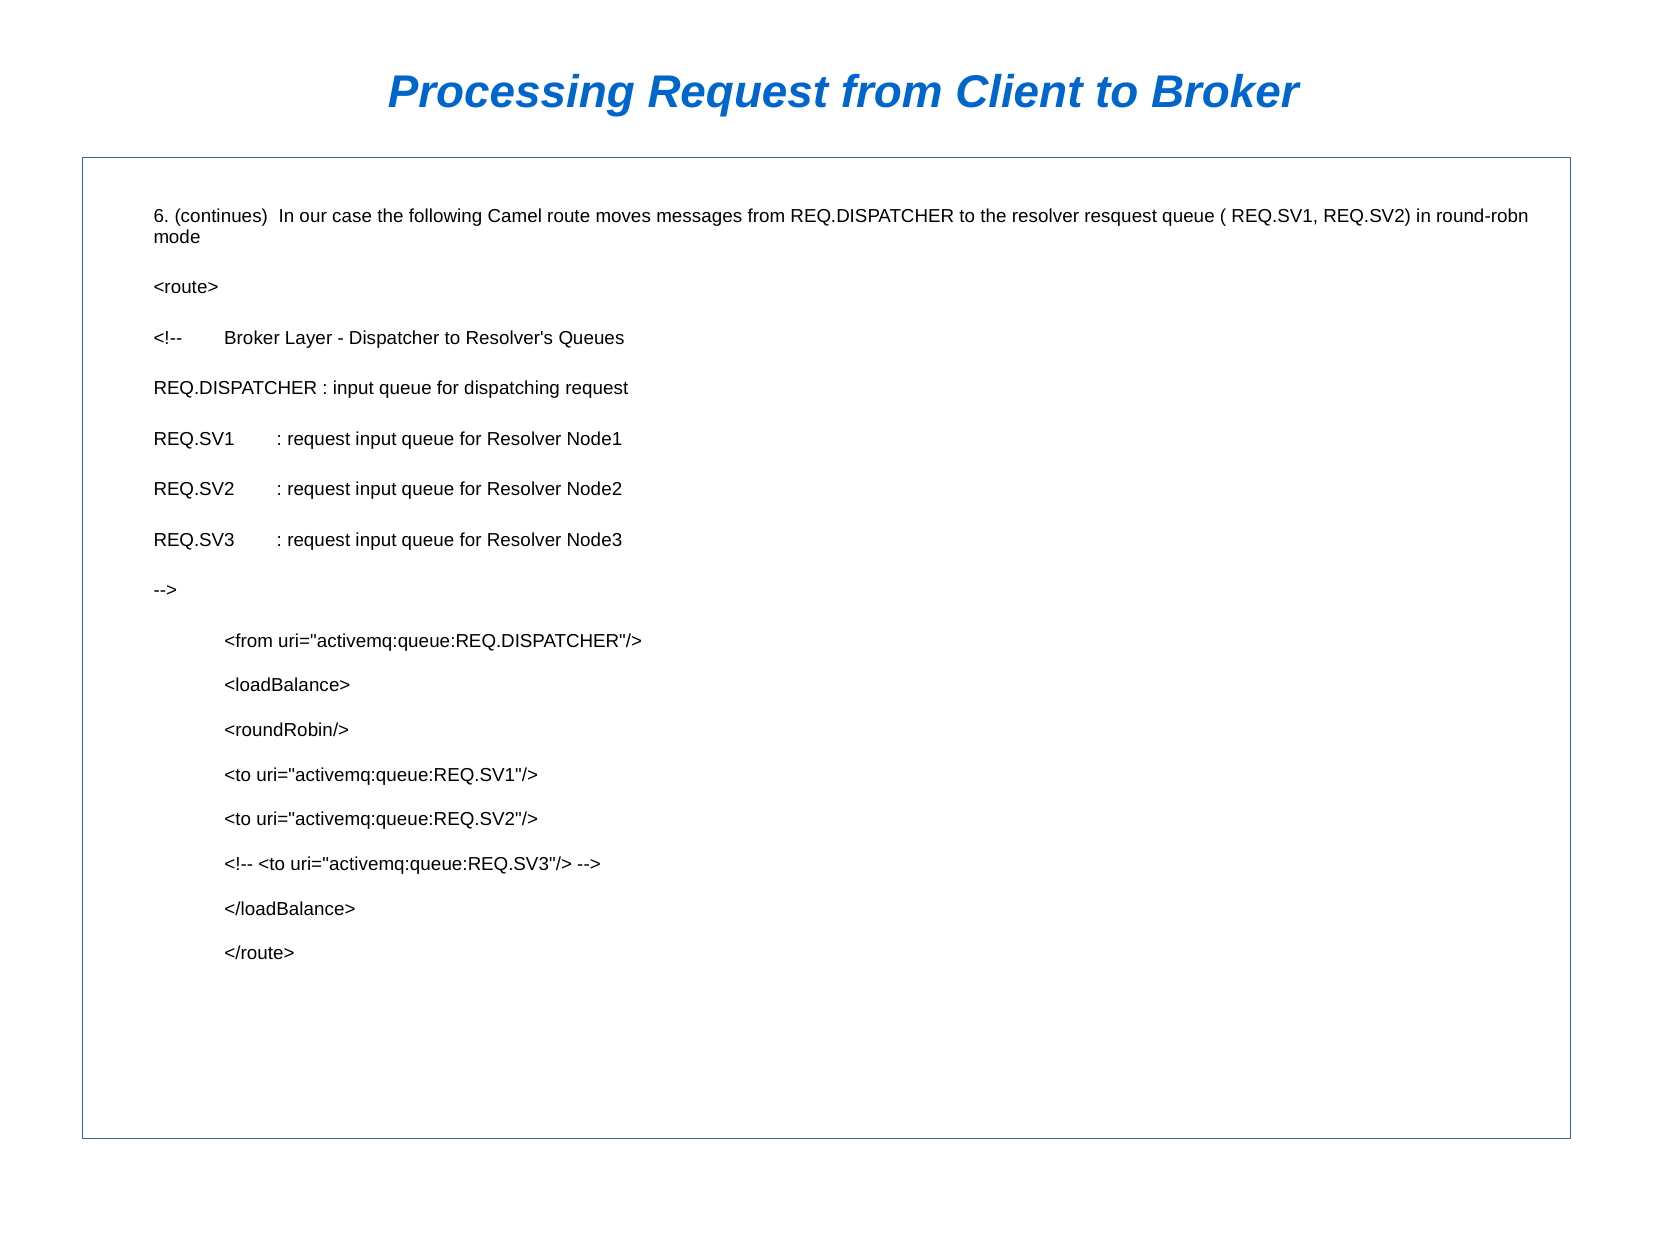

Processing Request from Client to Broker
# 6. (continues) In our case the following Camel route moves messages from REQ.DISPATCHER to the resolver resquest queue ( REQ.SV1, REQ.SV2) in round-robn mode
<route>
<!-- Broker Layer - Dispatcher to Resolver's Queues
REQ.DISPATCHER : input queue for dispatching request
REQ.SV1 : request input queue for Resolver Node1
REQ.SV2 : request input queue for Resolver Node2
REQ.SV3 : request input queue for Resolver Node3
-->
<from uri="activemq:queue:REQ.DISPATCHER"/>
<loadBalance>
<roundRobin/>
<to uri="activemq:queue:REQ.SV1"/>
<to uri="activemq:queue:REQ.SV2"/>
<!-- <to uri="activemq:queue:REQ.SV3"/> -->
</loadBalance>
</route>